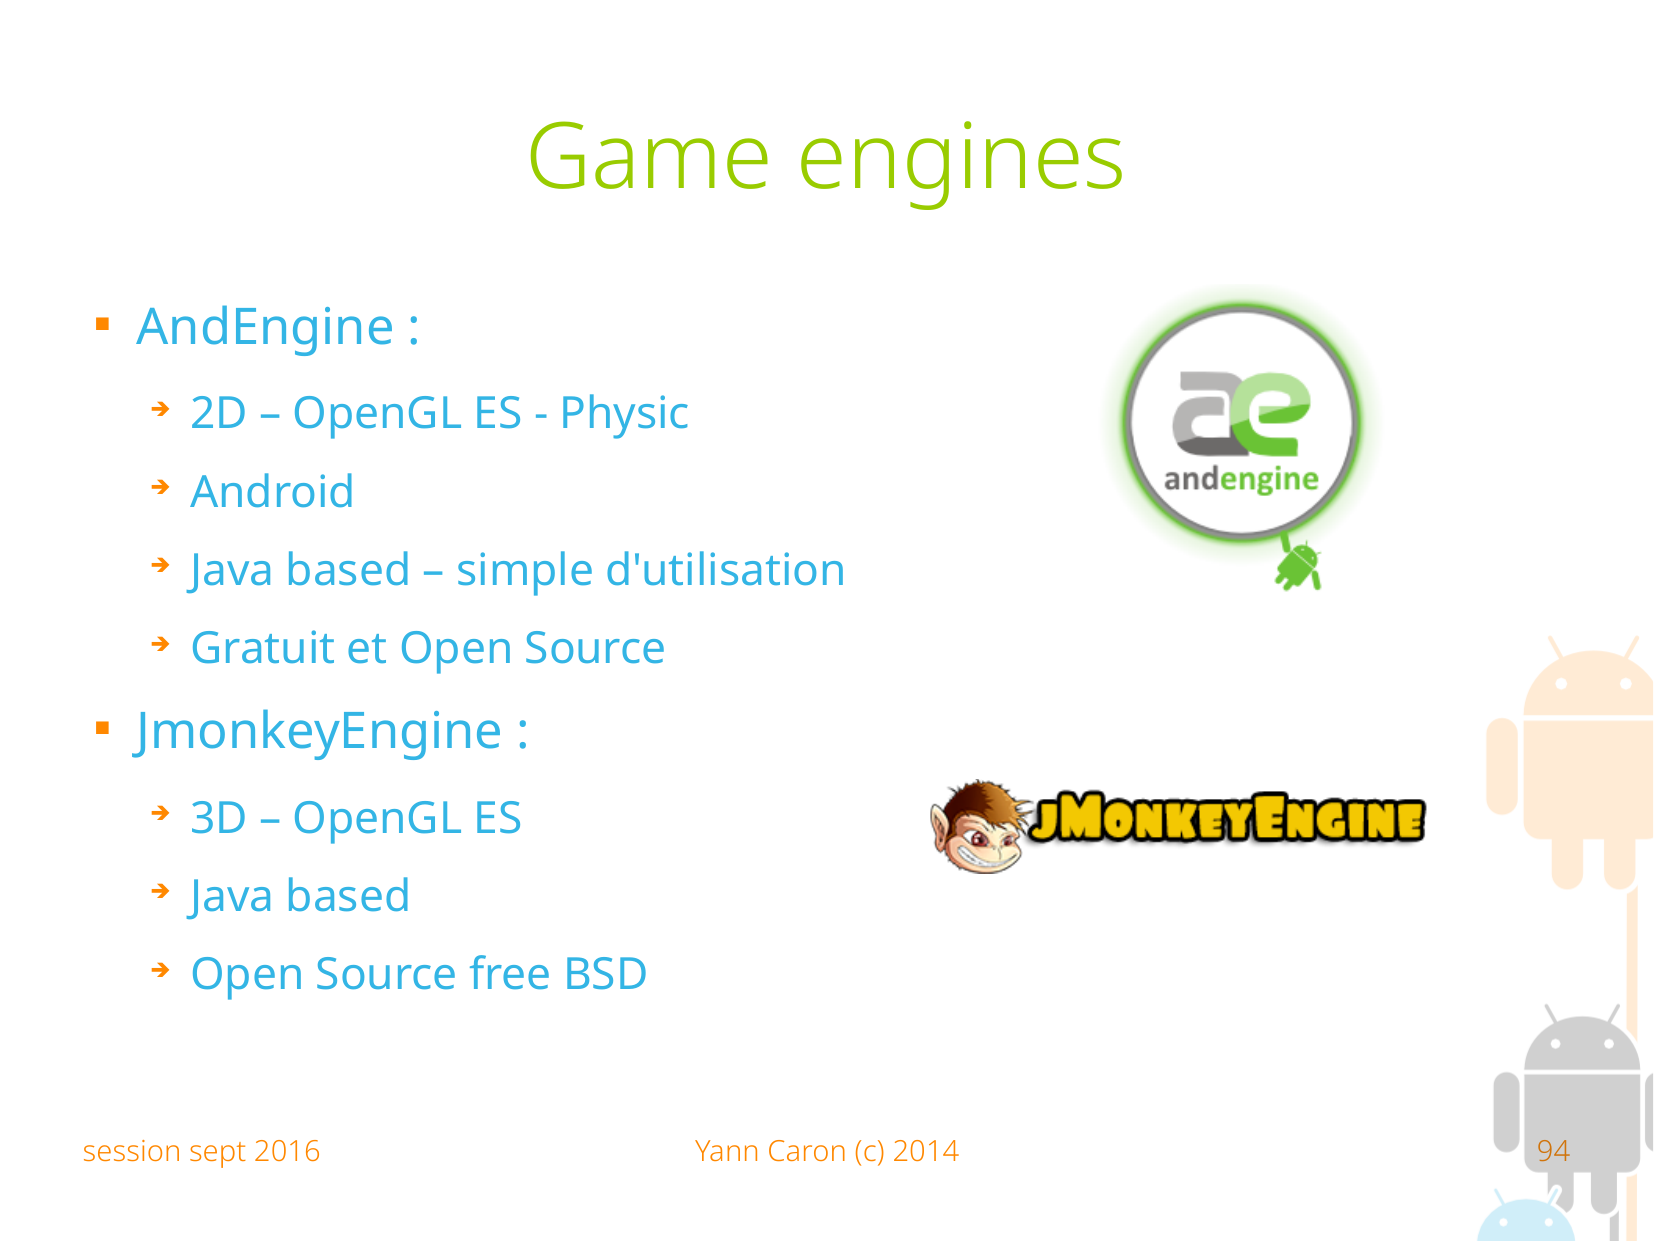

# Game engines
AndEngine :
2D – OpenGL ES - Physic
Android
Java based – simple d'utilisation
Gratuit et Open Source
JmonkeyEngine :
3D – OpenGL ES
Java based
Open Source free BSD
session sept 2016
Yann Caron (c) 2014
94